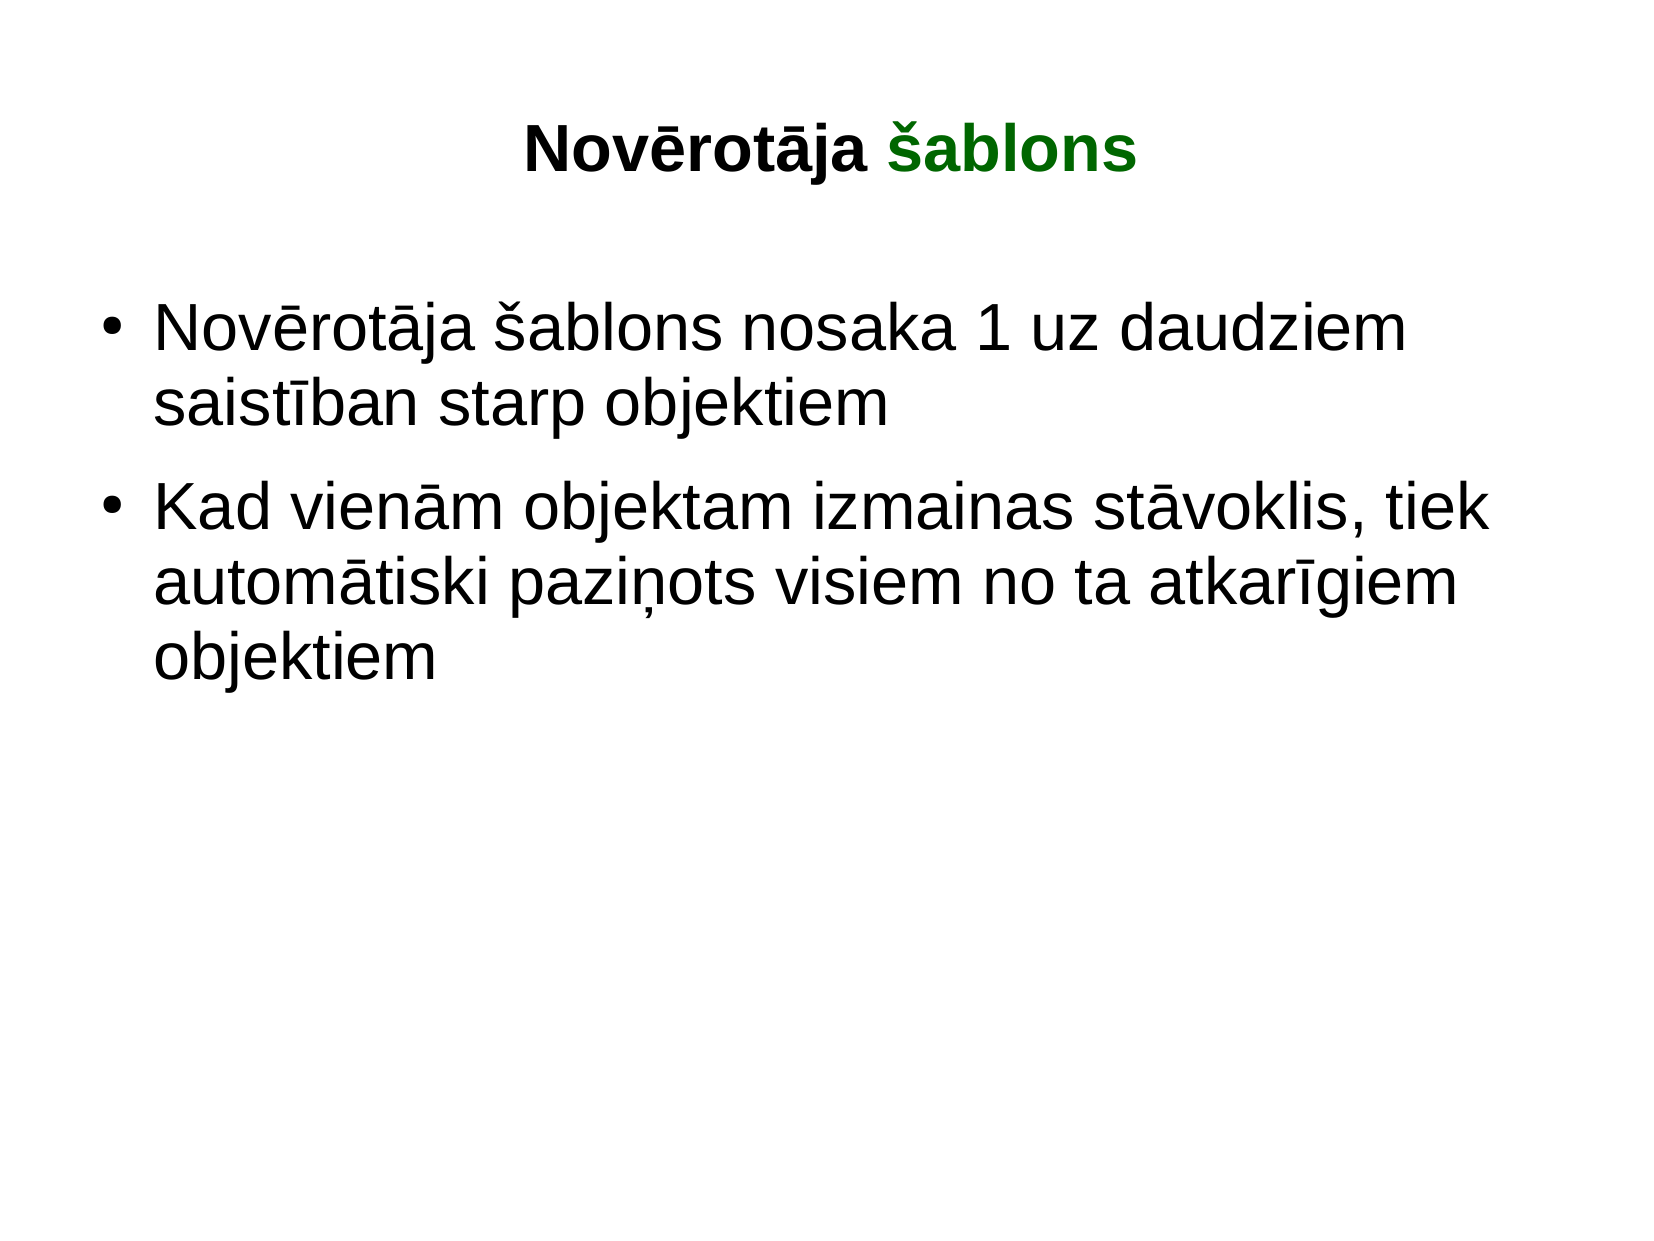

# Novērotāja šablons
Novērotāja šablons nosaka 1 uz daudziem saistīban starp objektiem
Kad vienām objektam izmainas stāvoklis, tiek automātiski paziņots visiem no ta atkarīgiem objektiem